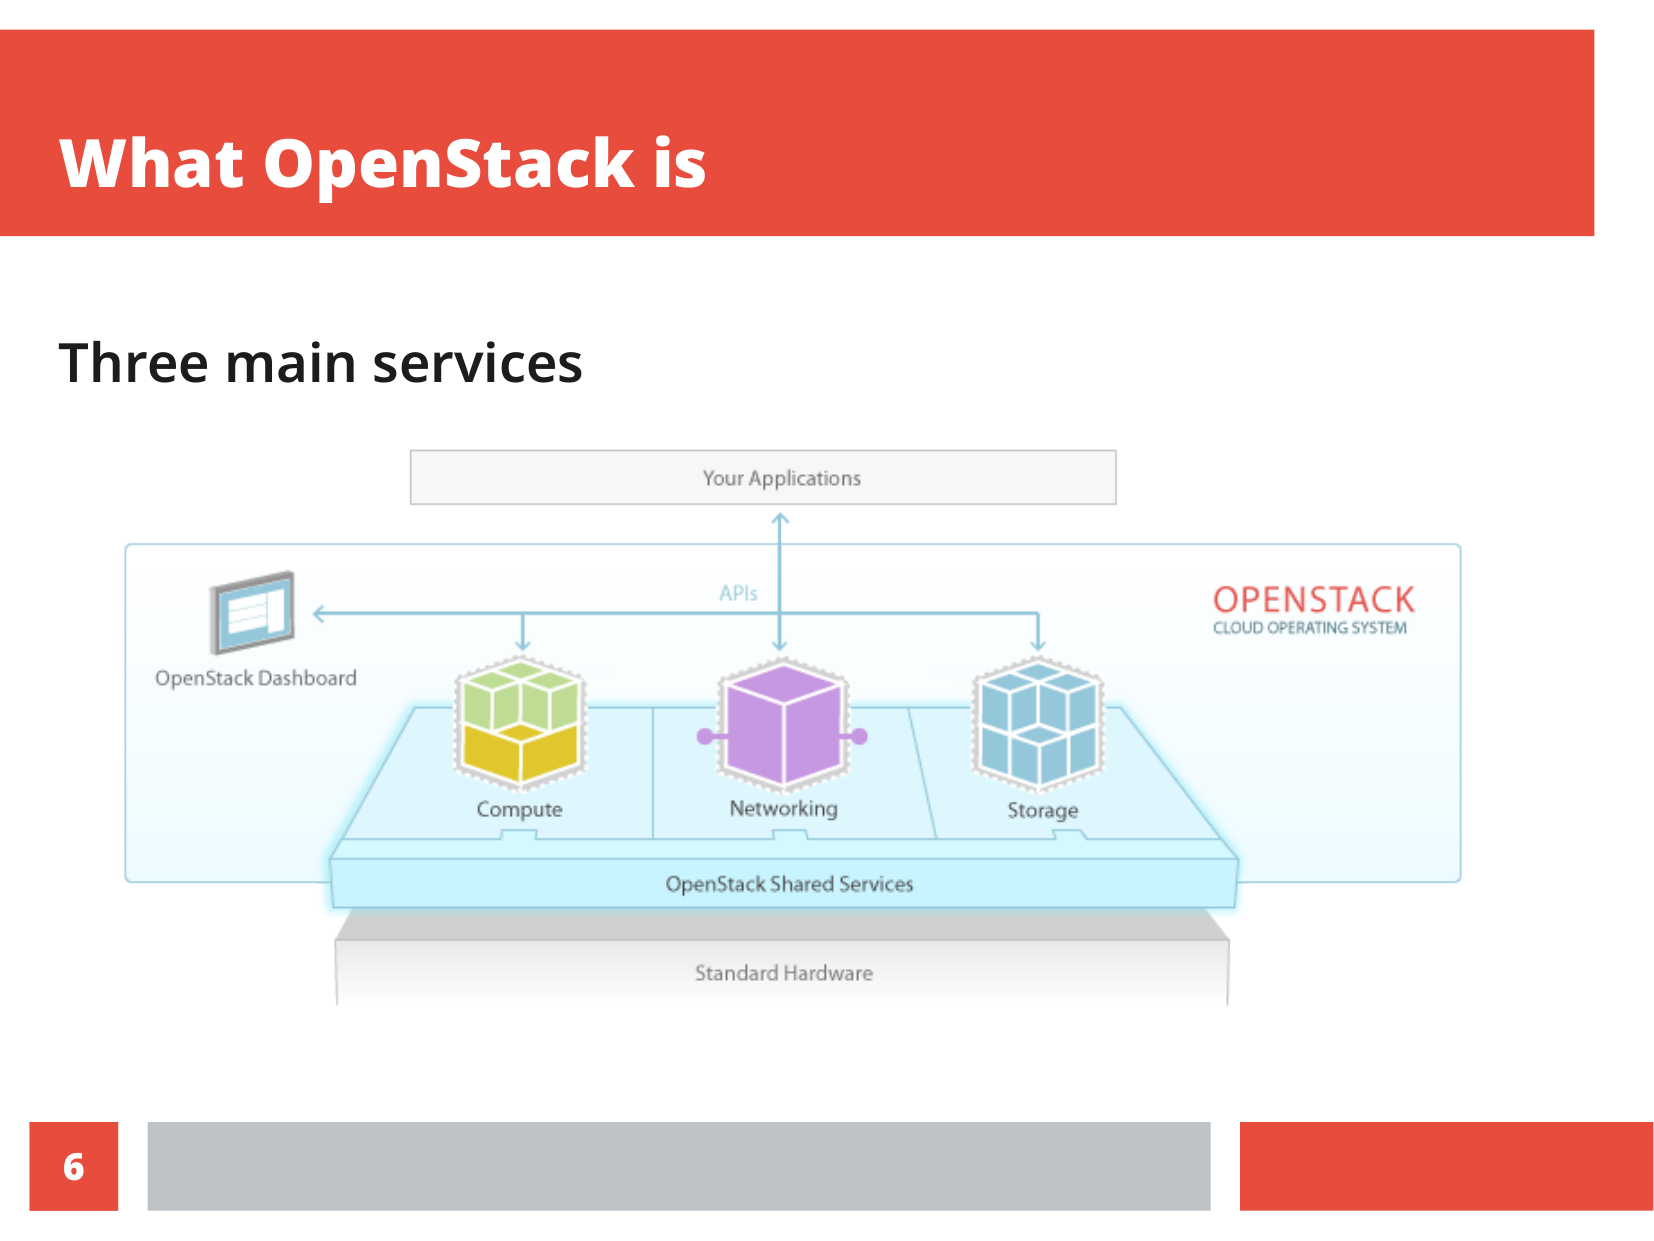

# What OpenStack is
Three main services
6